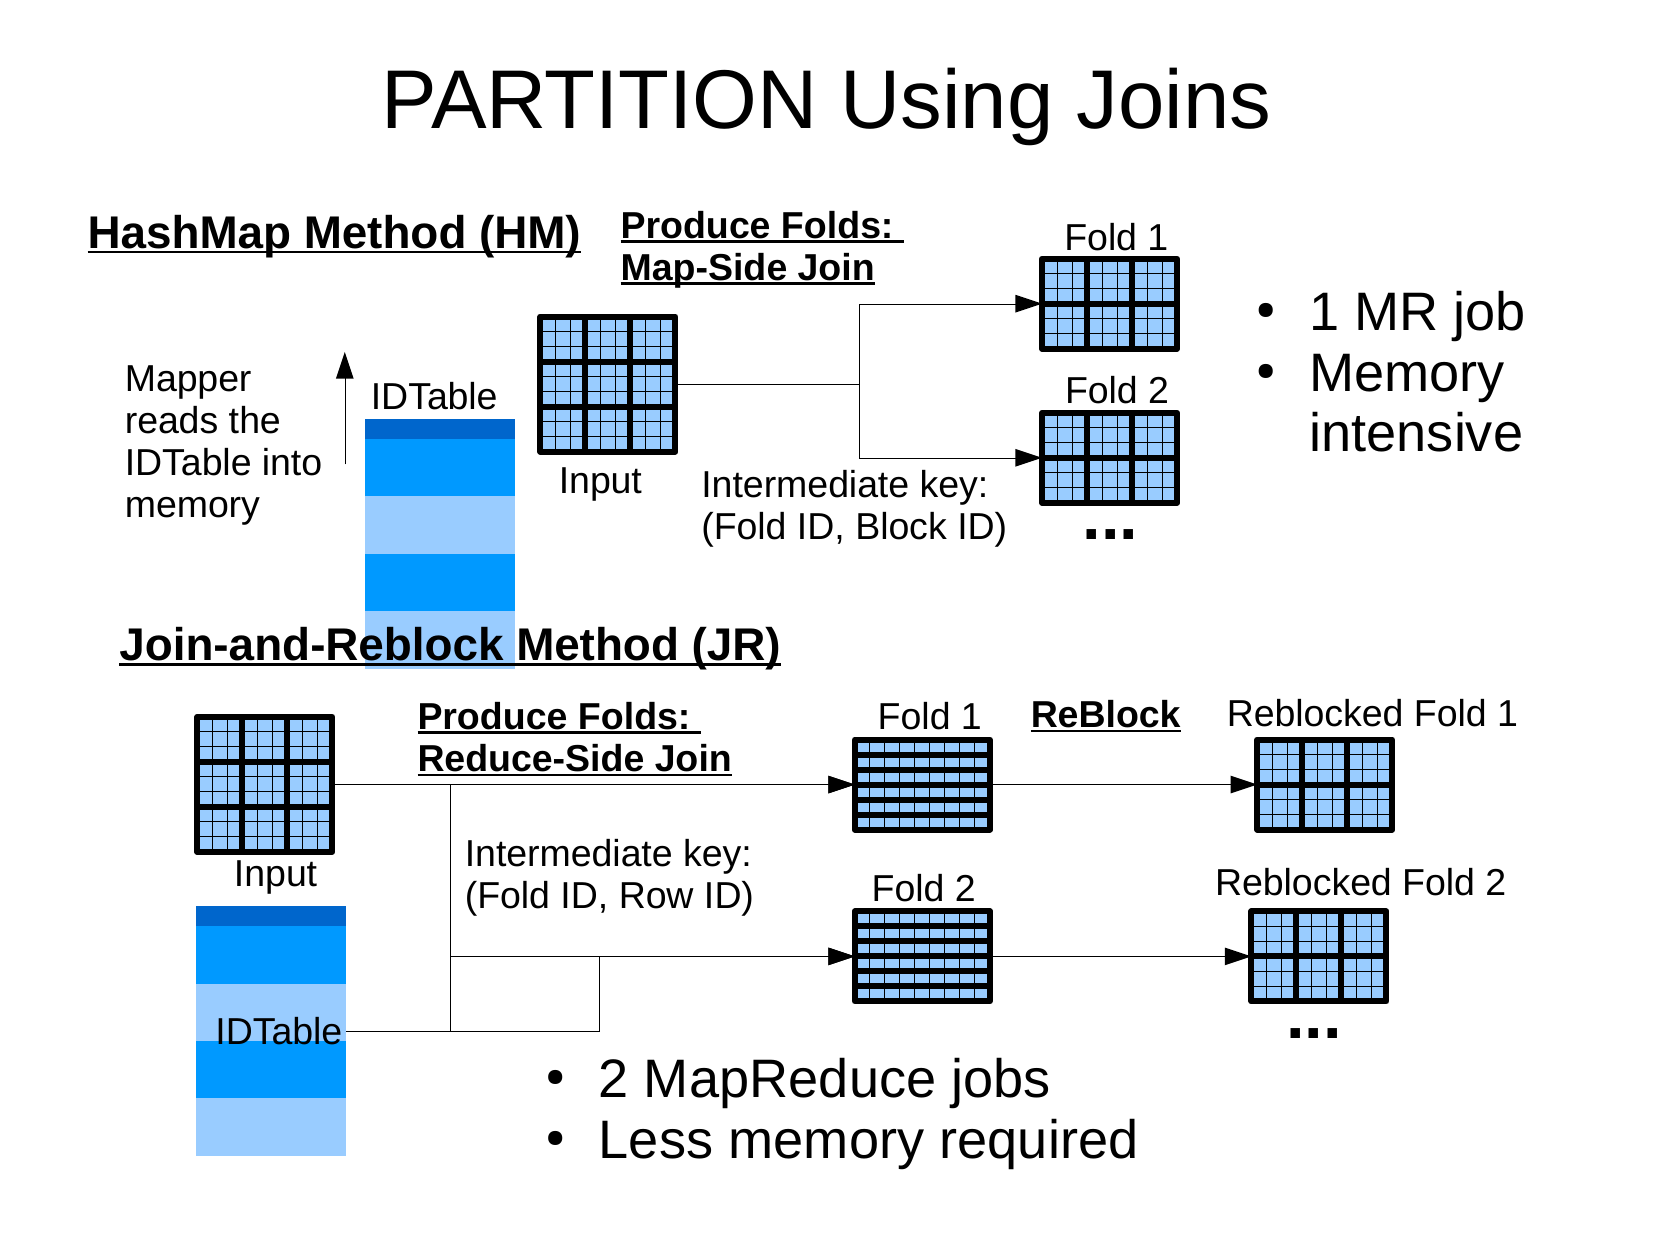

# PARTITION Using Joins
Produce Folds:
Map-Side Join
Fold 1
Fold 2
Intermediate key:
(Fold ID, Block ID)
 ...
HashMap Method (HM)
1 MR job
Memory intensive
Input
Mapper
reads the
IDTable into
memory
IDTable
| | | |
| --- | --- | --- |
| | | |
| | | |
| | | |
| | | |
Join-and-Reblock Method (JR)
Reblocked Fold 1
ReBlock
Reblocked Fold 2
 ...
Produce Folds:
Reduce-Side Join
Fold 1
Intermediate key:
(Fold ID, Row ID)
Fold 2
Input
| | | |
| --- | --- | --- |
| | | |
| | | |
| | | |
| | | |
IDTable
2 MapReduce jobs
Less memory required